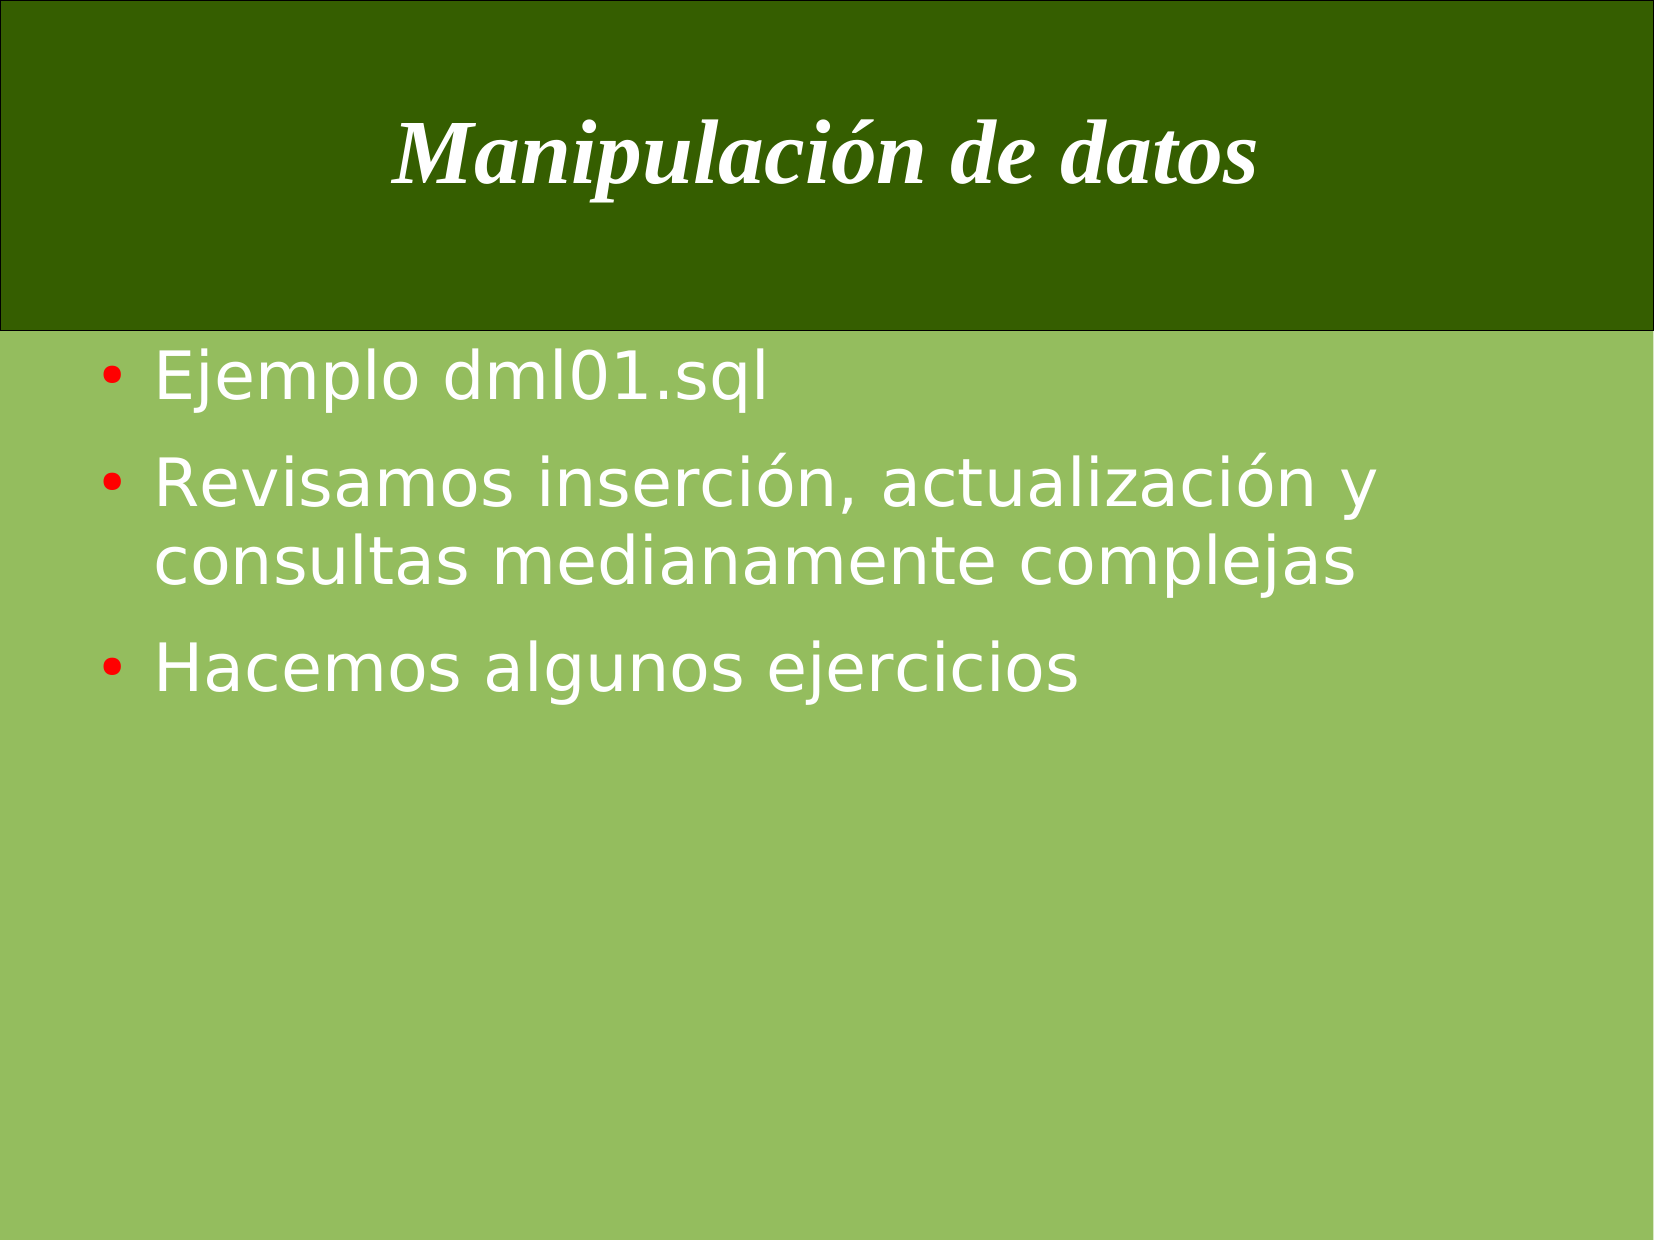

# Manipulación de datos
Ejemplo dml01.sql
Revisamos inserción, actualización y consultas medianamente complejas
Hacemos algunos ejercicios